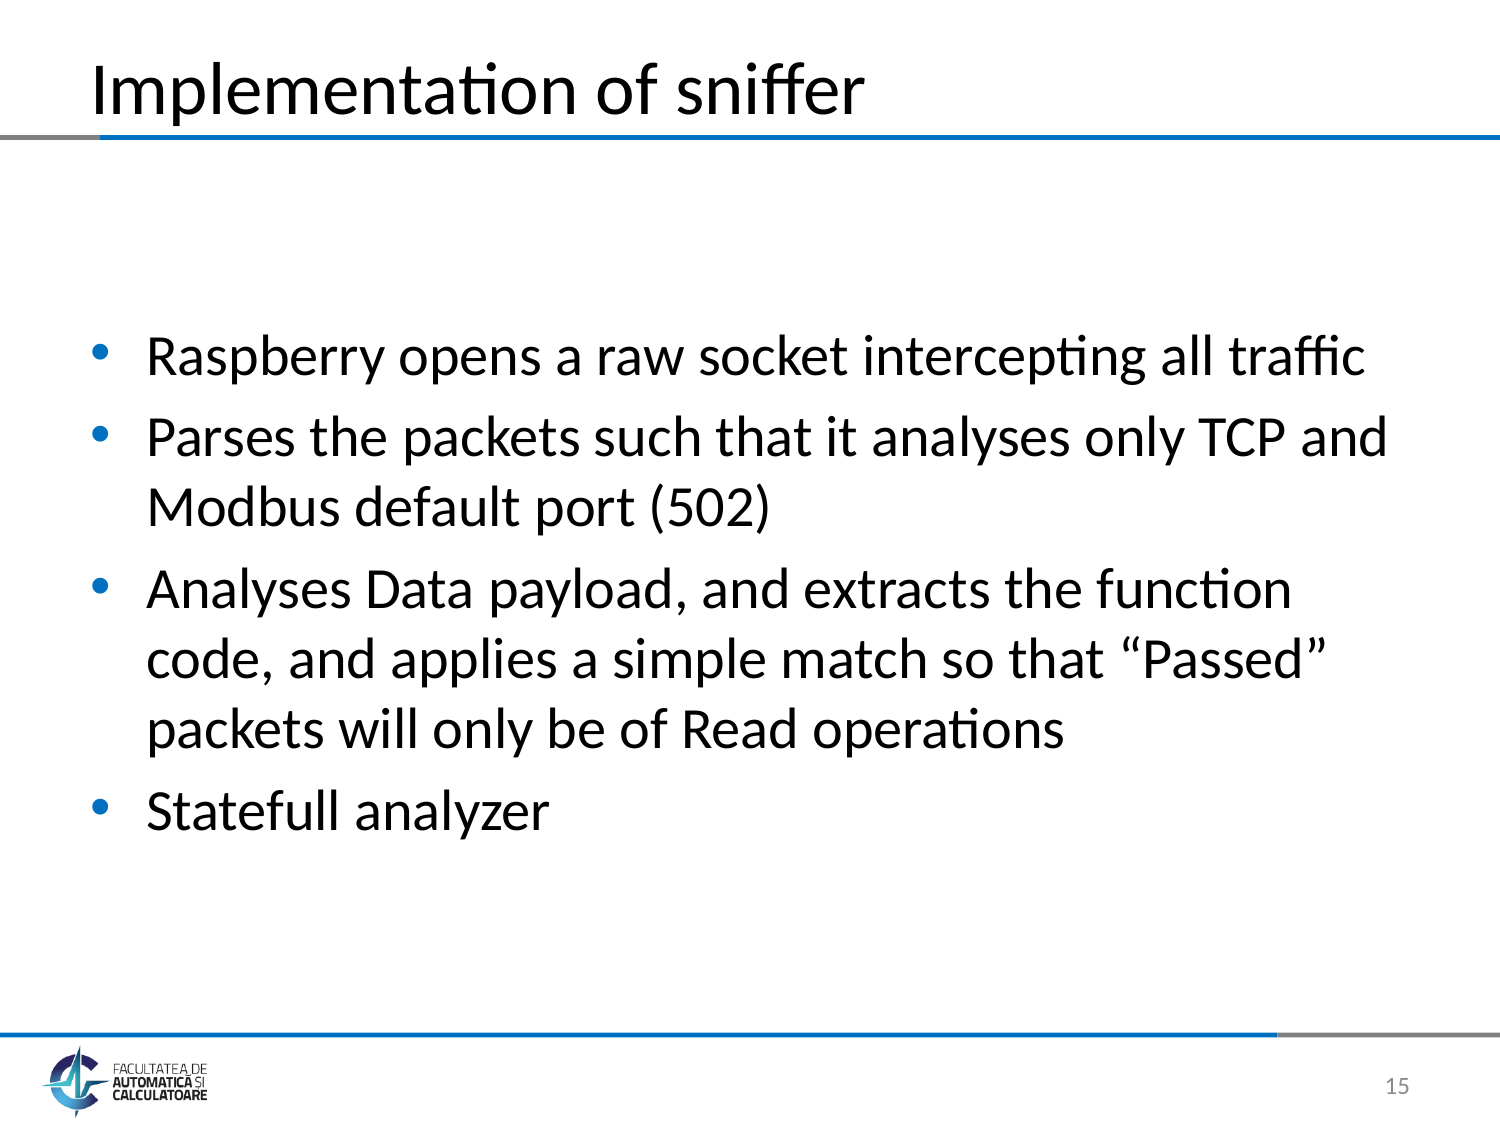

# Implementation of sniffer
Raspberry opens a raw socket intercepting all traffic
Parses the packets such that it analyses only TCP and Modbus default port (502)
Analyses Data payload, and extracts the function code, and applies a simple match so that “Passed” packets will only be of Read operations
Statefull analyzer